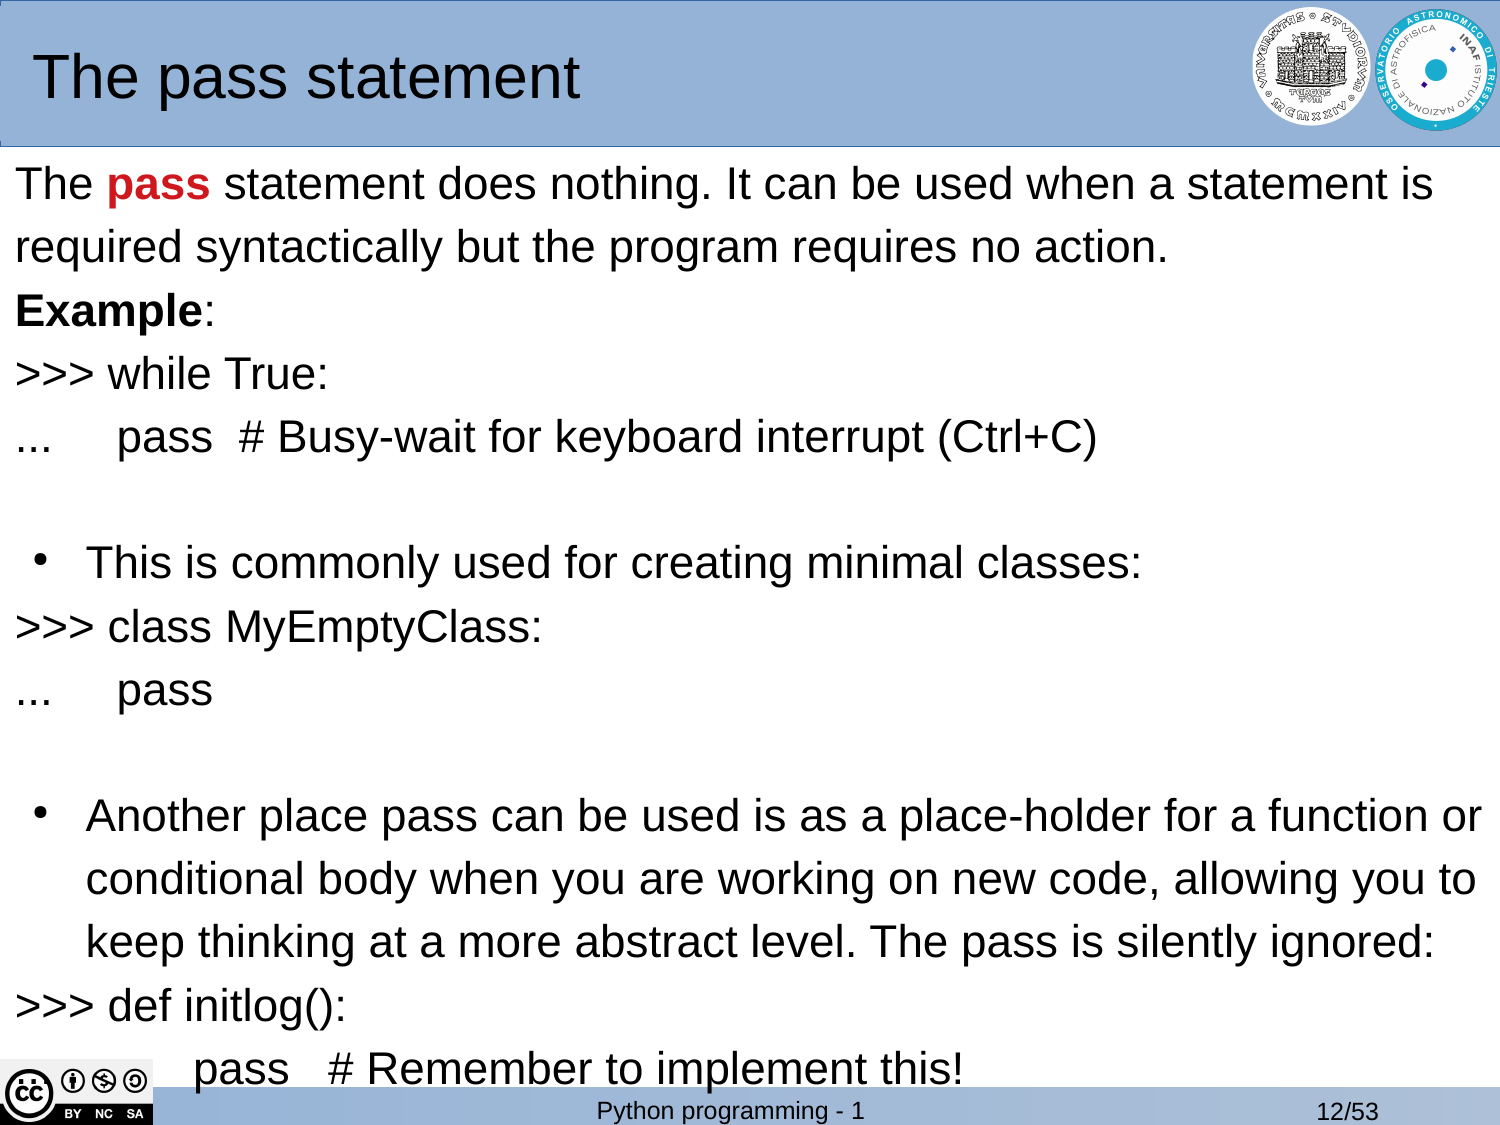

The pass statement
# The pass statement does nothing. It can be used when a statement is required syntactically but the program requires no action.
Example:
>>> while True:
... pass # Busy-wait for keyboard interrupt (Ctrl+C)
This is commonly used for creating minimal classes:
>>> class MyEmptyClass:
... pass
Another place pass can be used is as a place-holder for a function or conditional body when you are working on new code, allowing you to keep thinking at a more abstract level. The pass is silently ignored:
>>> def initlog():
... pass # Remember to implement this!